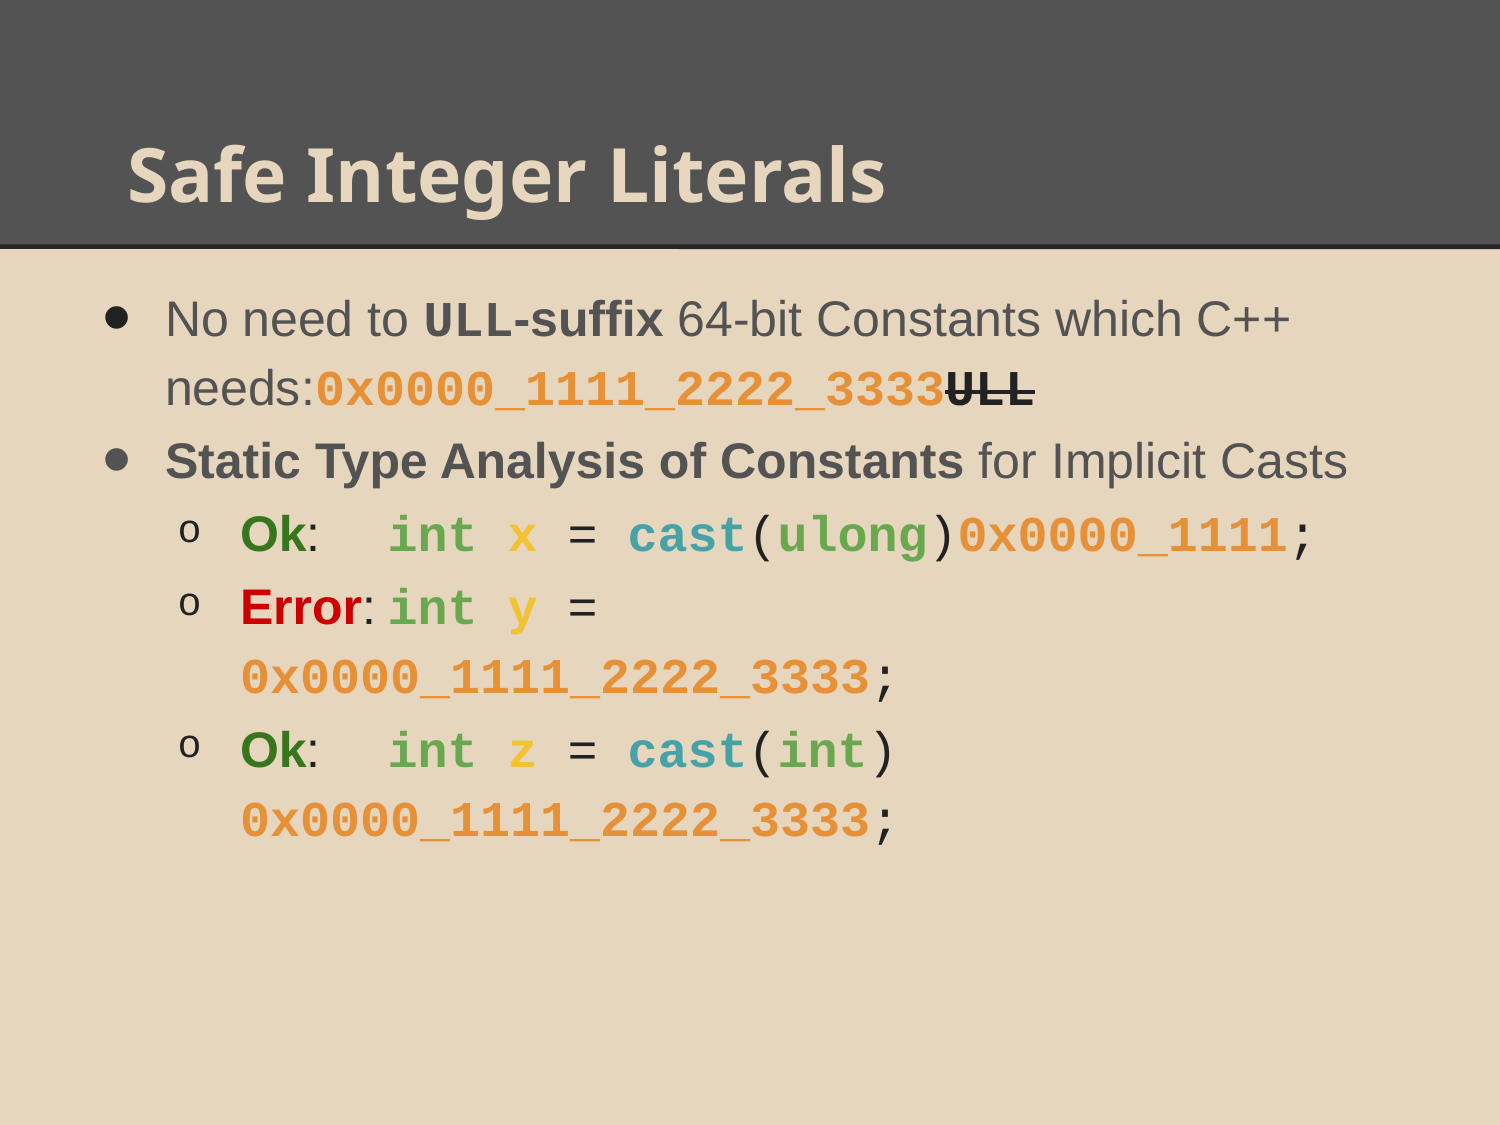

# Safe Integer Literals
No need to ULL-suffix 64-bit Constants which C++ needs:0x0000_1111_2222_3333ULL
Static Type Analysis of Constants for Implicit Casts
Ok: 	int x = cast(ulong)0x0000_1111;
Error:	int y = 0x0000_1111_2222_3333;
Ok:	int z = cast(int) 0x0000_1111_2222_3333;